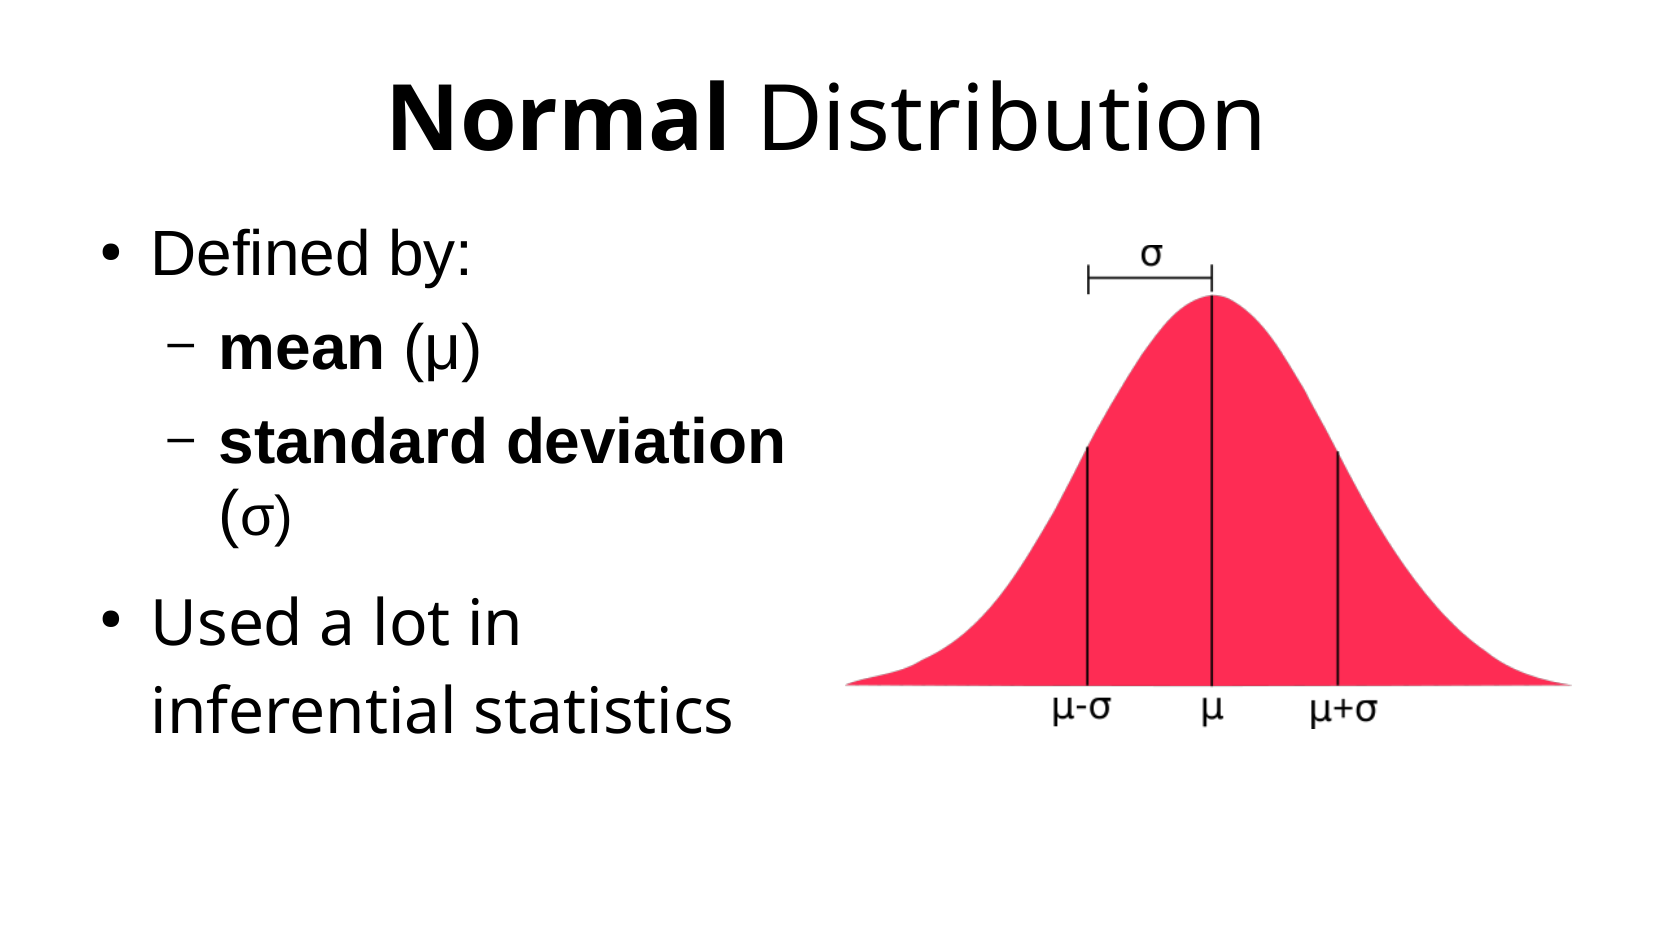

Normal Distribution
# Defined by:
mean (μ)
standard deviation (σ)
Used a lot in inferential statistics